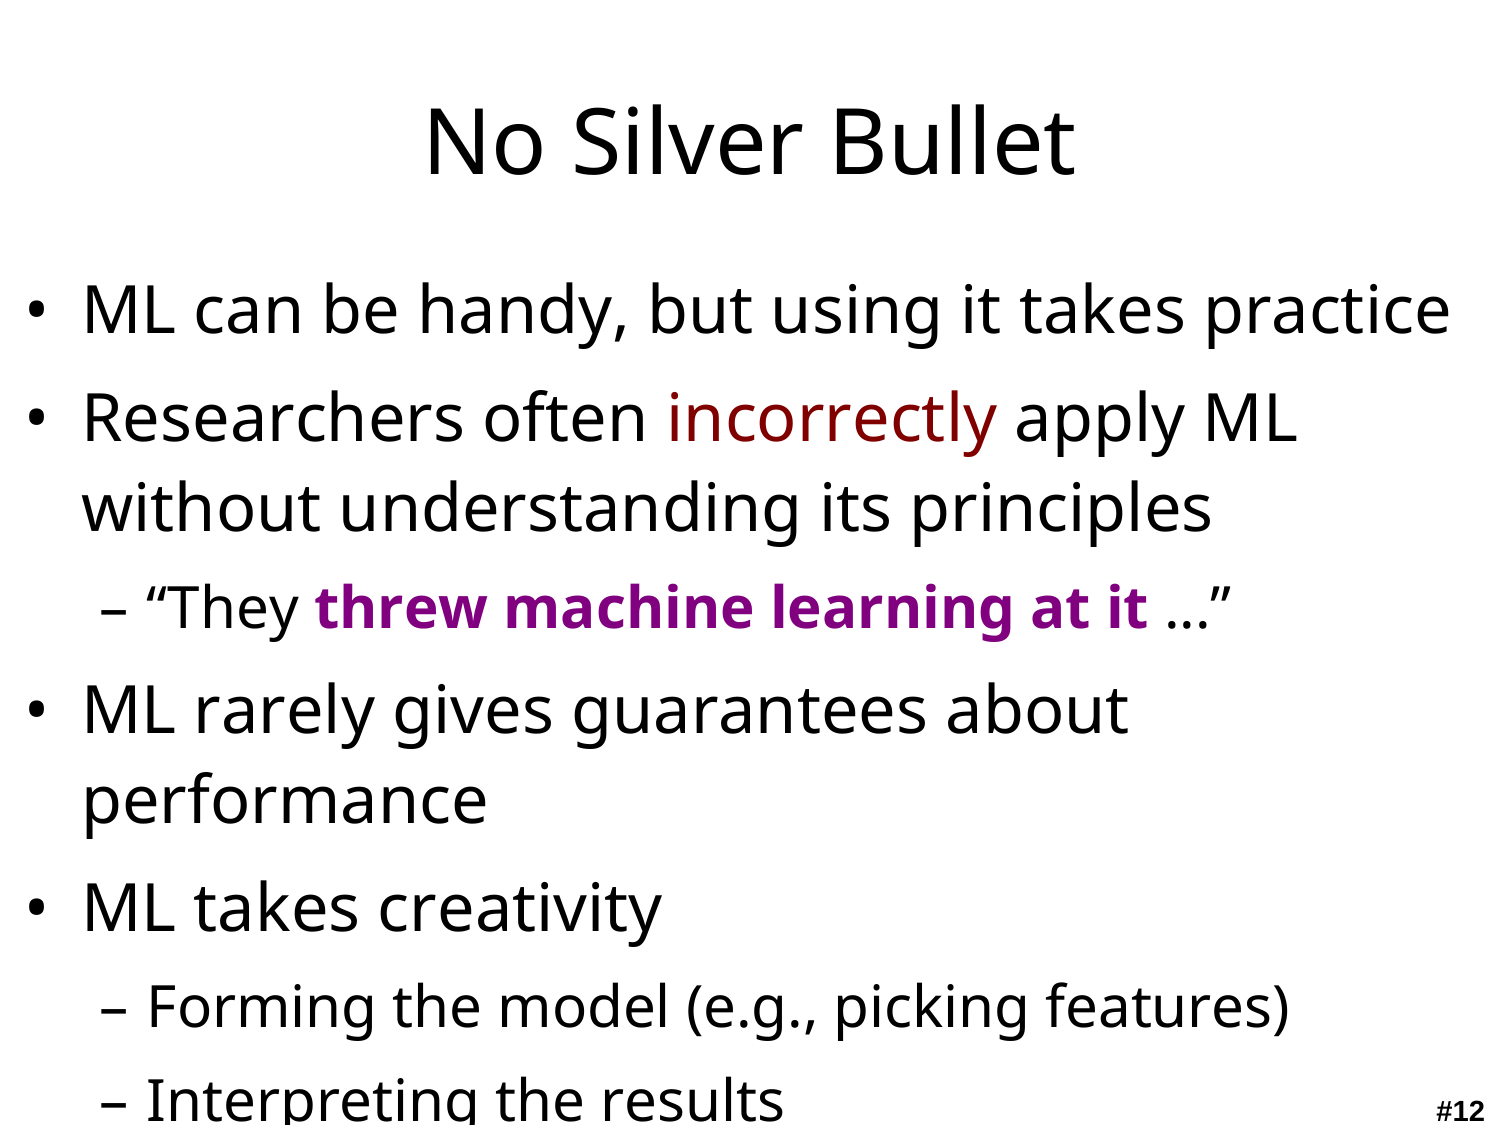

# No Silver Bullet
ML can be handy, but using it takes practice
Researchers often incorrectly apply ML without understanding its principles
“They threw machine learning at it ...”
ML rarely gives guarantees about performance
ML takes creativity
Forming the model (e.g., picking features)
Interpreting the results
12